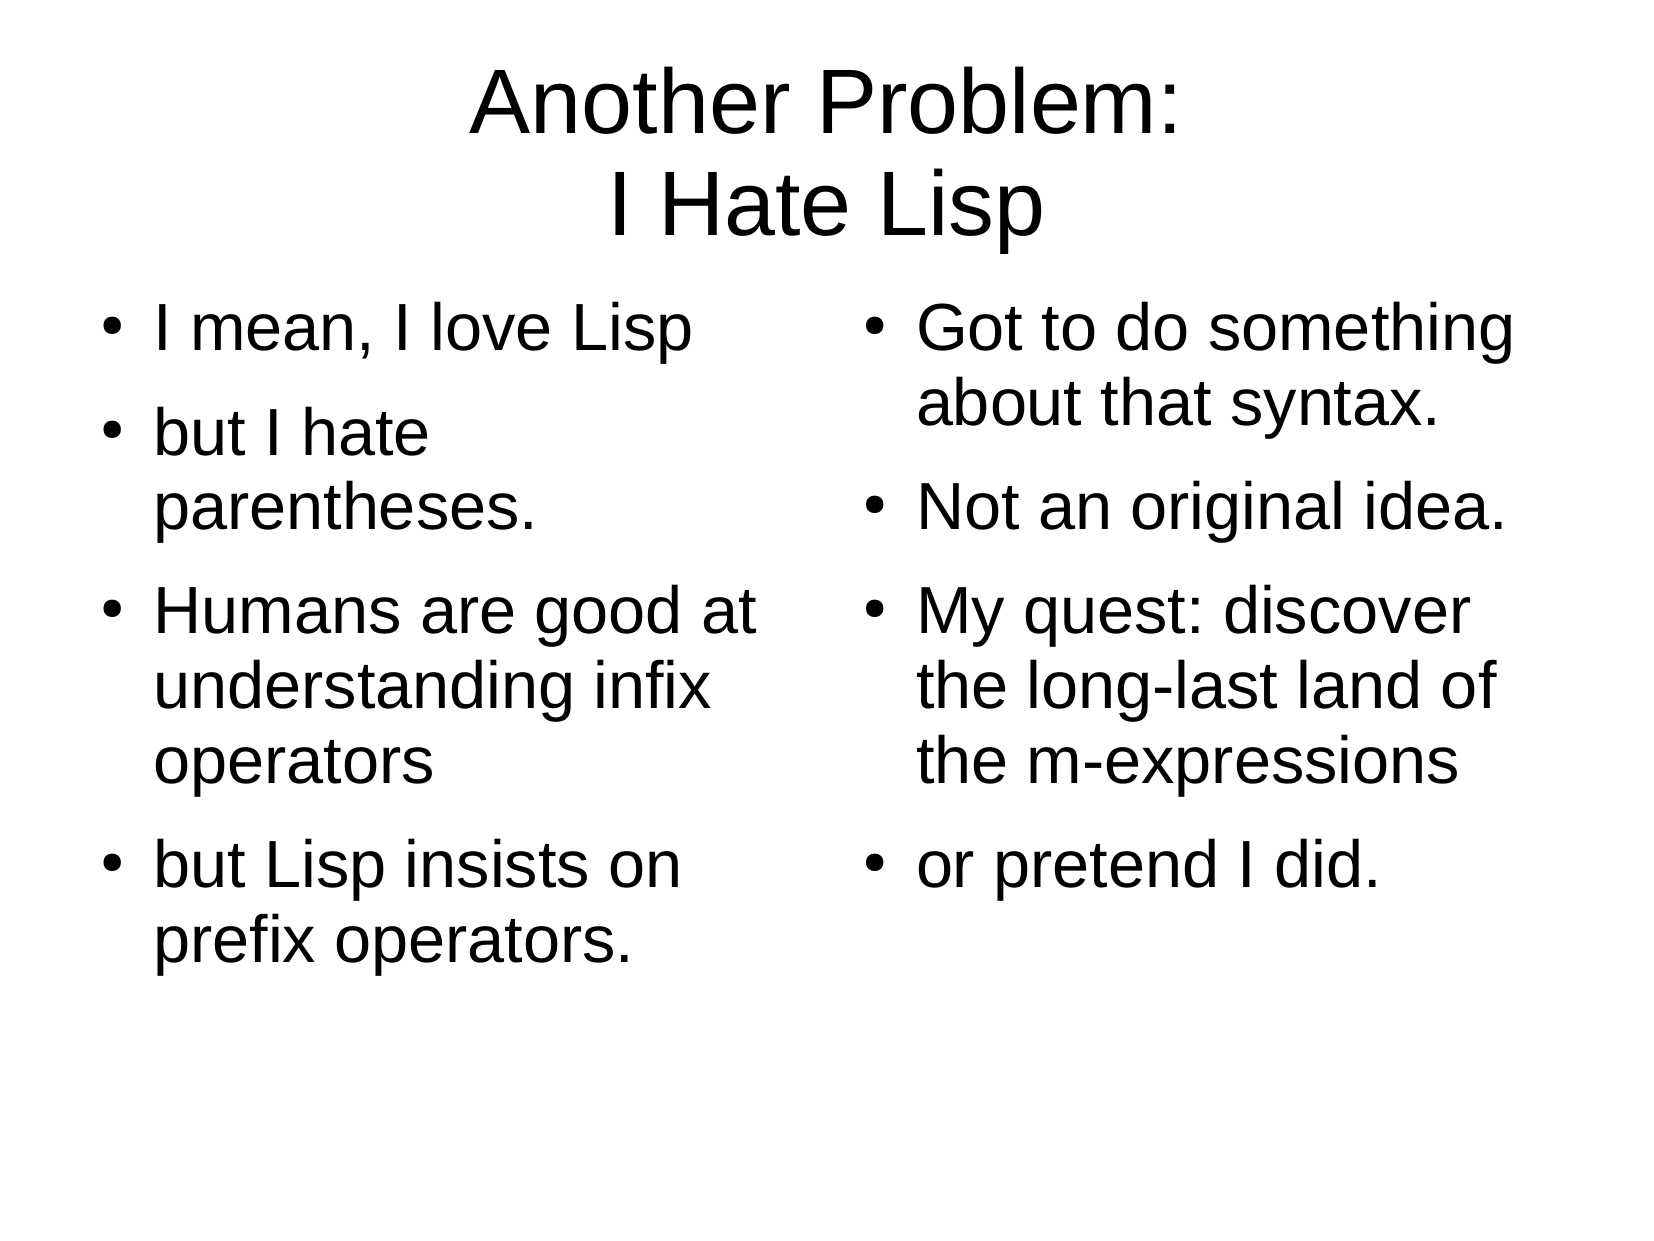

# Another Problem: I Hate Lisp
I mean, I love Lisp
but I hate parentheses.
Humans are good at understanding infix operators
but Lisp insists on prefix operators.
Got to do something about that syntax.
Not an original idea.
My quest: discover the long-last land of the m-expressions
or pretend I did.